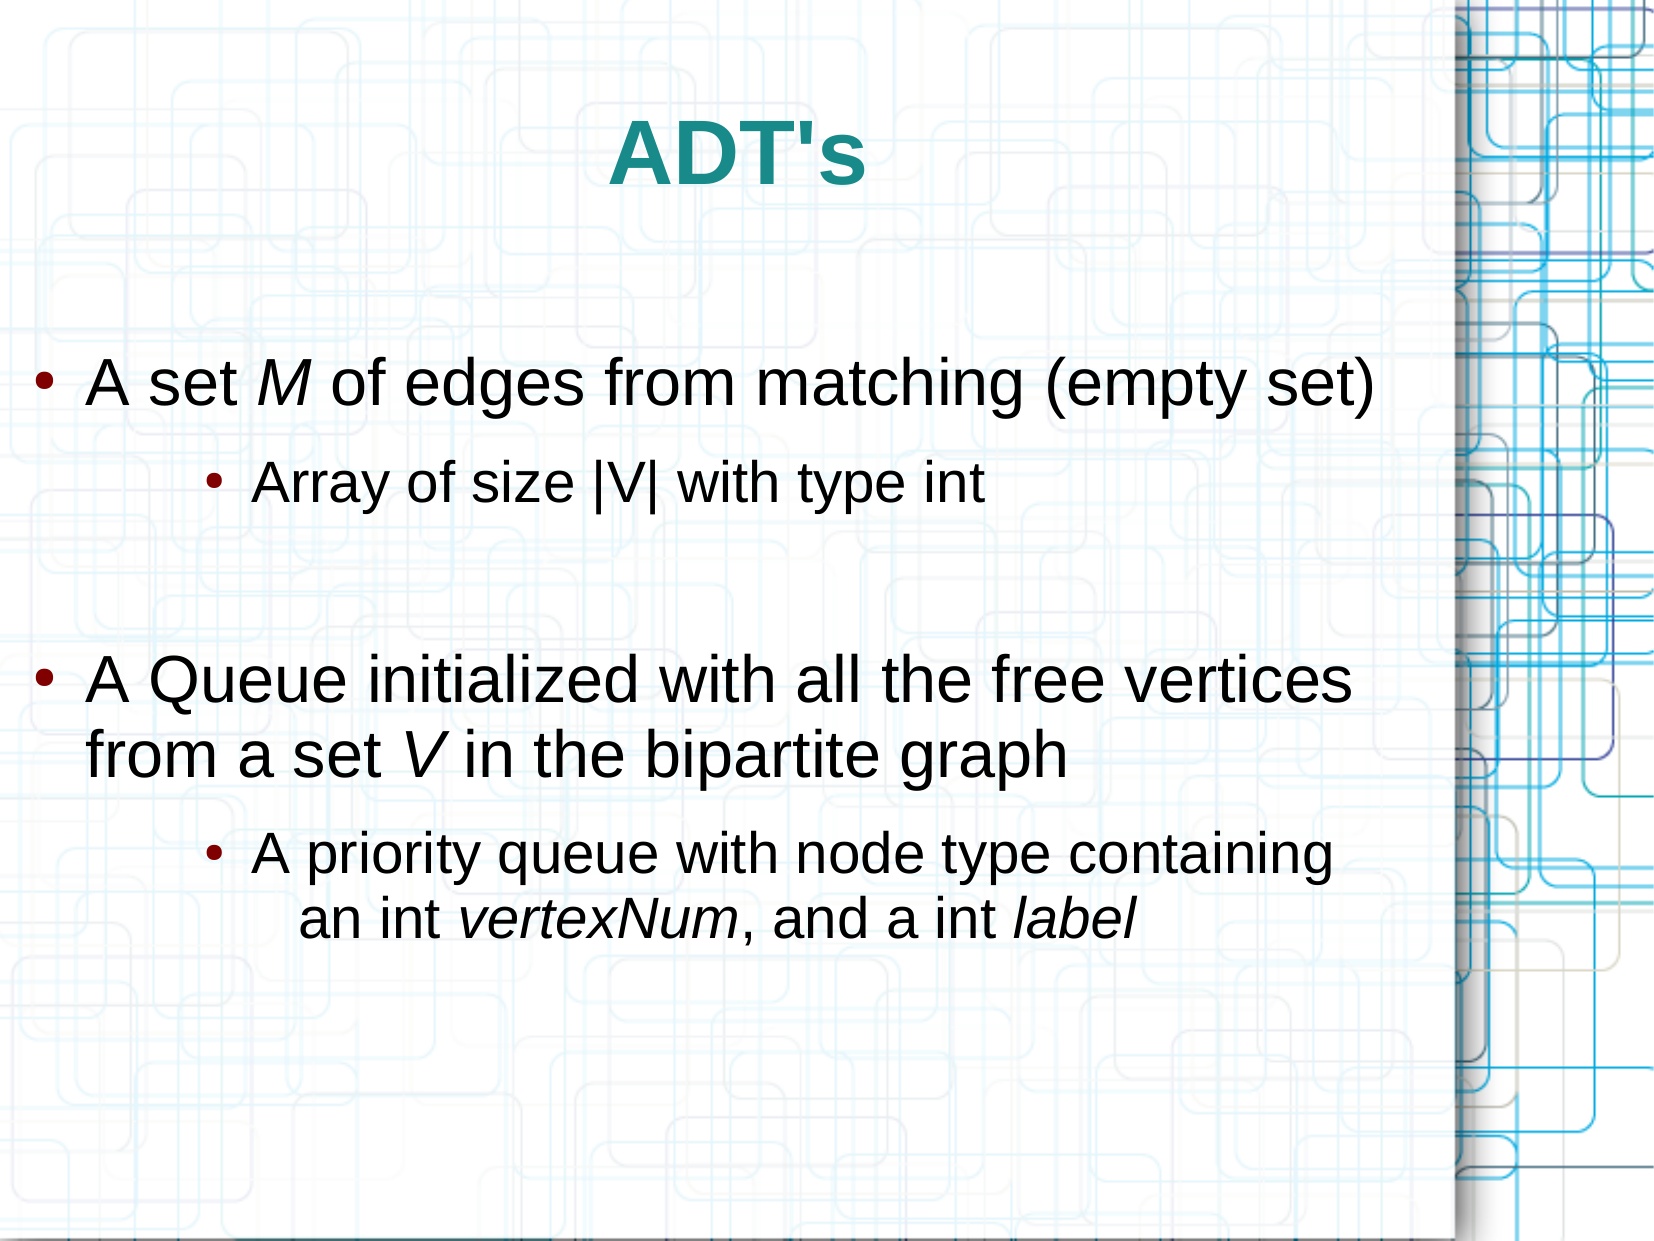

# ADT's
A set M of edges from matching (empty set)
Array of size |V| with type int
A Queue initialized with all the free vertices from a set V in the bipartite graph
A priority queue with node type containing an int vertexNum, and a int label